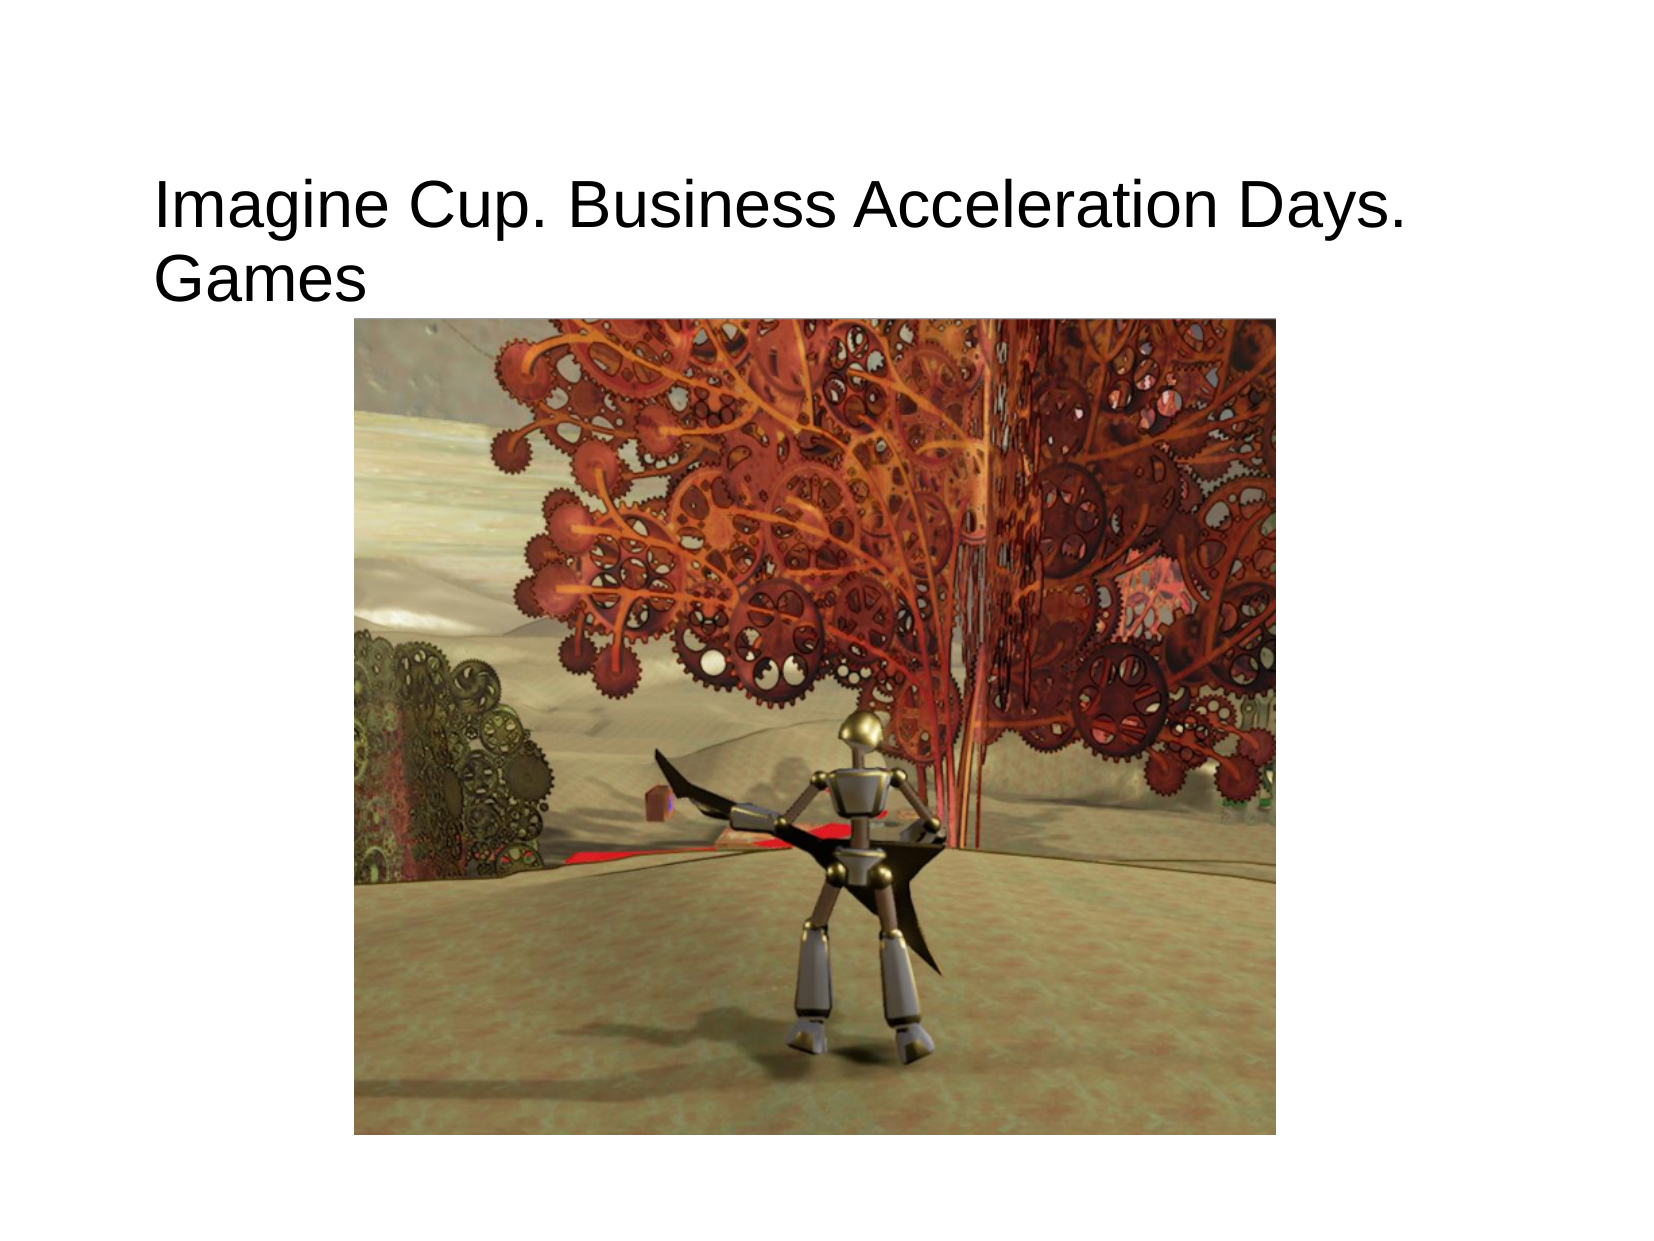

# Imagine Cup. Business Acceleration Days. Games